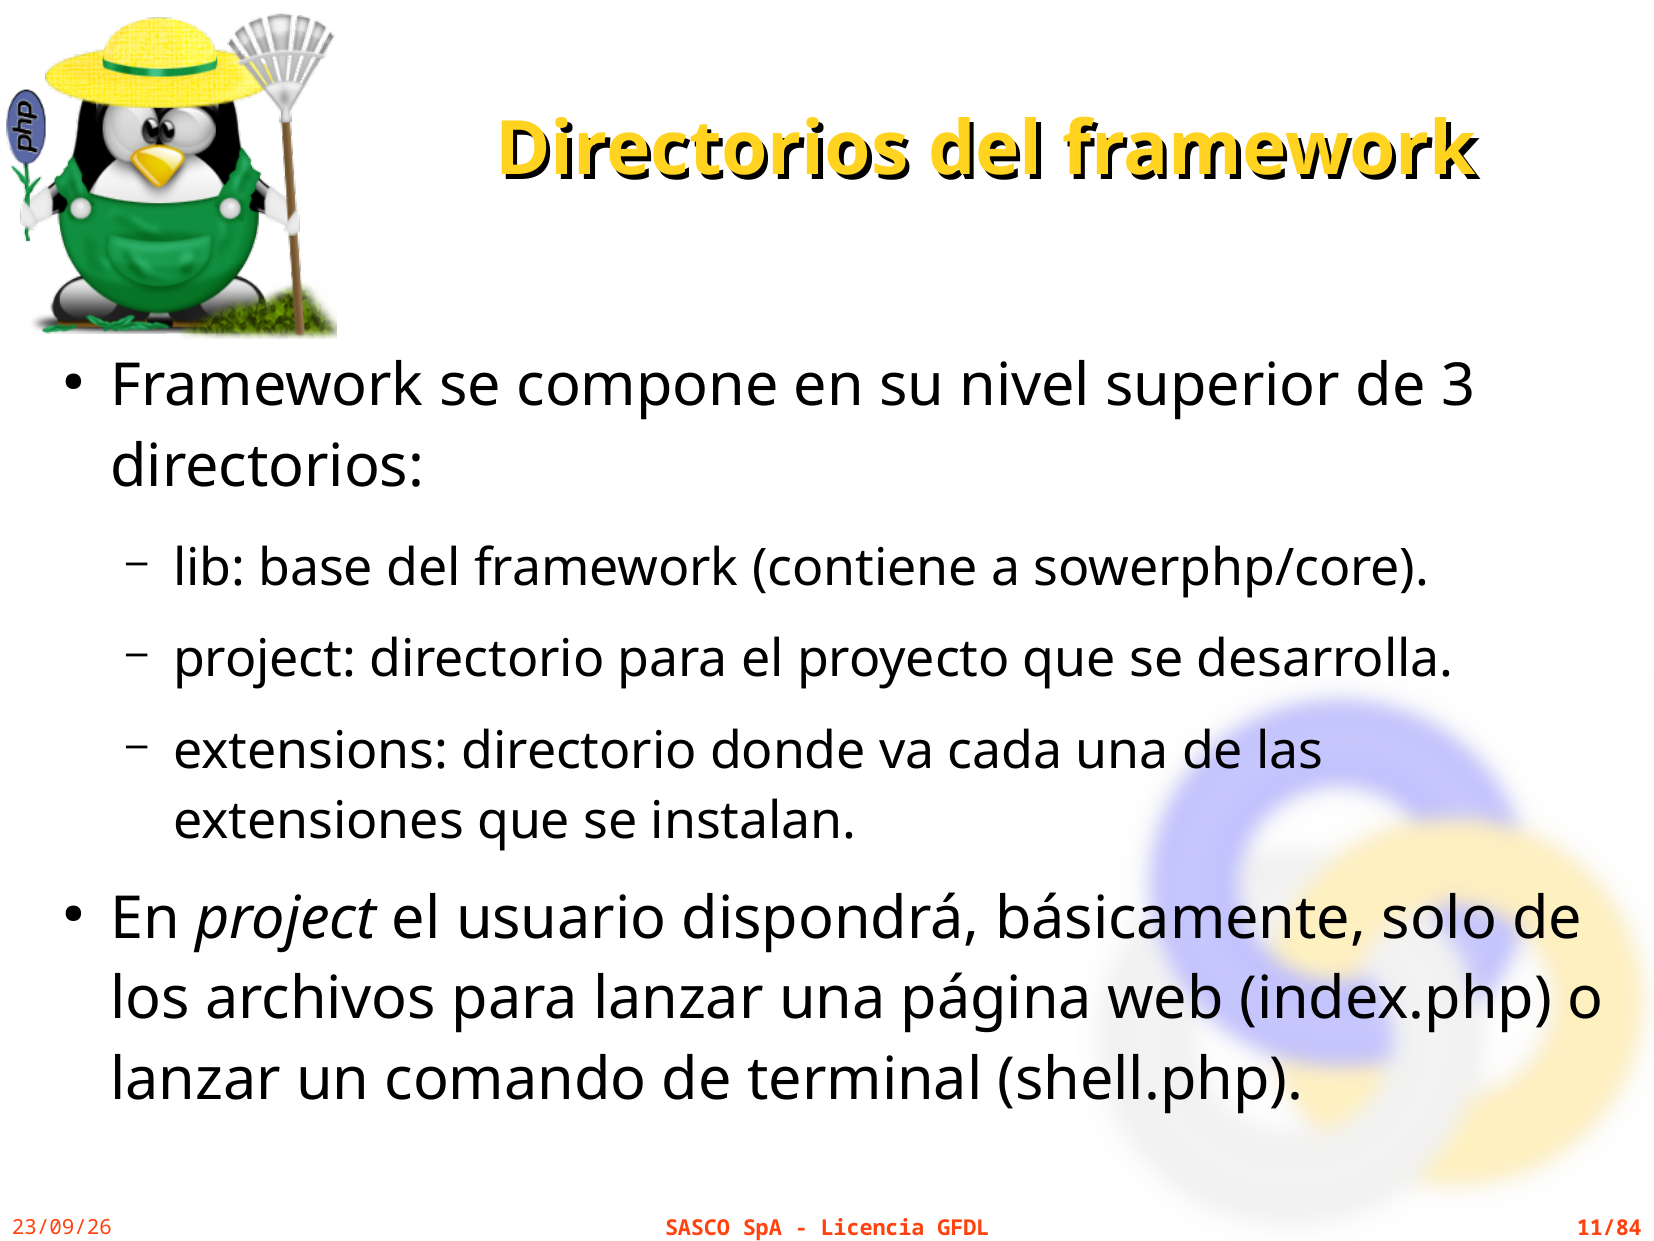

# Directorios del framework
Framework se compone en su nivel superior de 3 directorios:
lib: base del framework (contiene a sowerphp/core).
project: directorio para el proyecto que se desarrolla.
extensions: directorio donde va cada una de las extensiones que se instalan.
En project el usuario dispondrá, básicamente, solo de los archivos para lanzar una página web (index.php) o lanzar un comando de terminal (shell.php).
SASCO SpA - Licencia GFDL
11